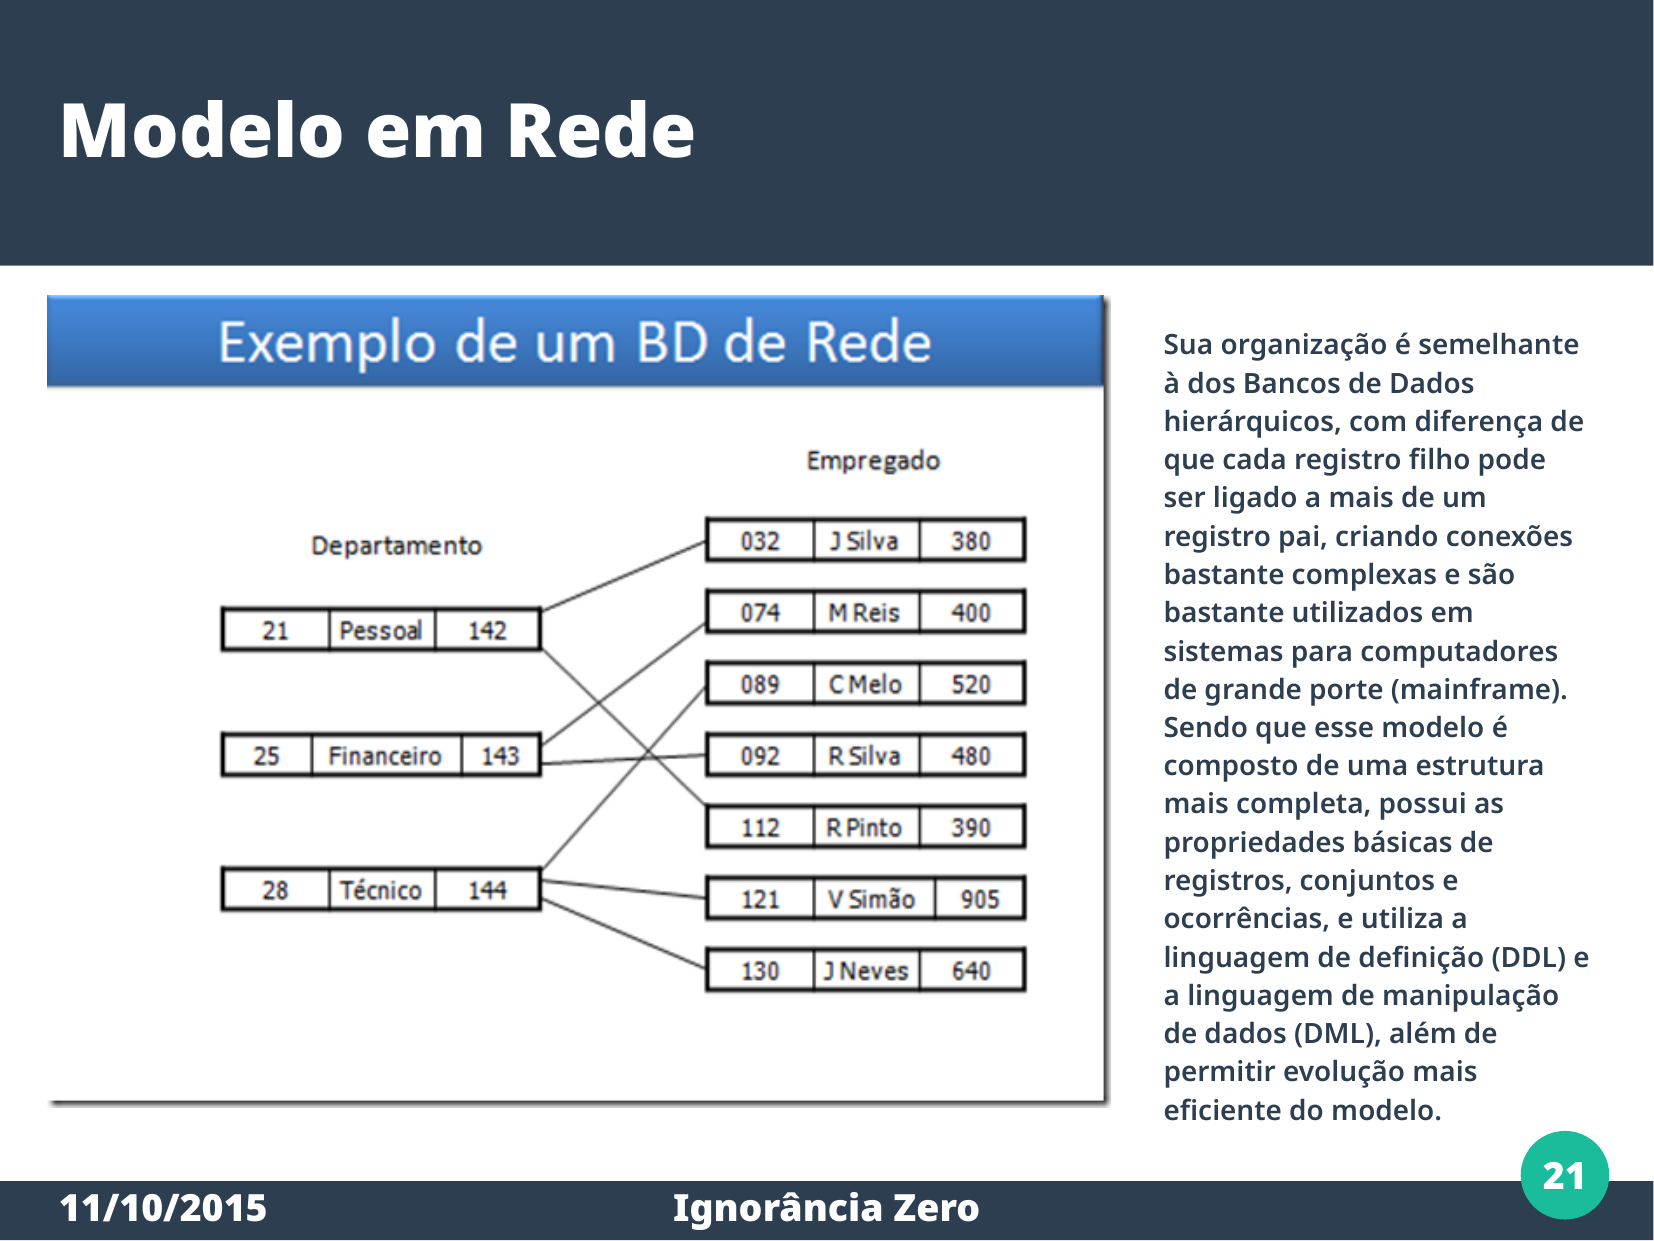

# Modelo em Rede
Sua organização é semelhante à dos Bancos de Dados hierárquicos, com diferença de que cada registro filho pode ser ligado a mais de um registro pai, criando conexões bastante complexas e são bastante utilizados em sistemas para computadores de grande porte (mainframe). Sendo que esse modelo é composto de uma estrutura mais completa, possui as propriedades básicas de registros, conjuntos e ocorrências, e utiliza a linguagem de definição (DDL) e a linguagem de manipulação de dados (DML), além de permitir evolução mais eficiente do modelo.
21
11/10/2015
Ignorância Zero